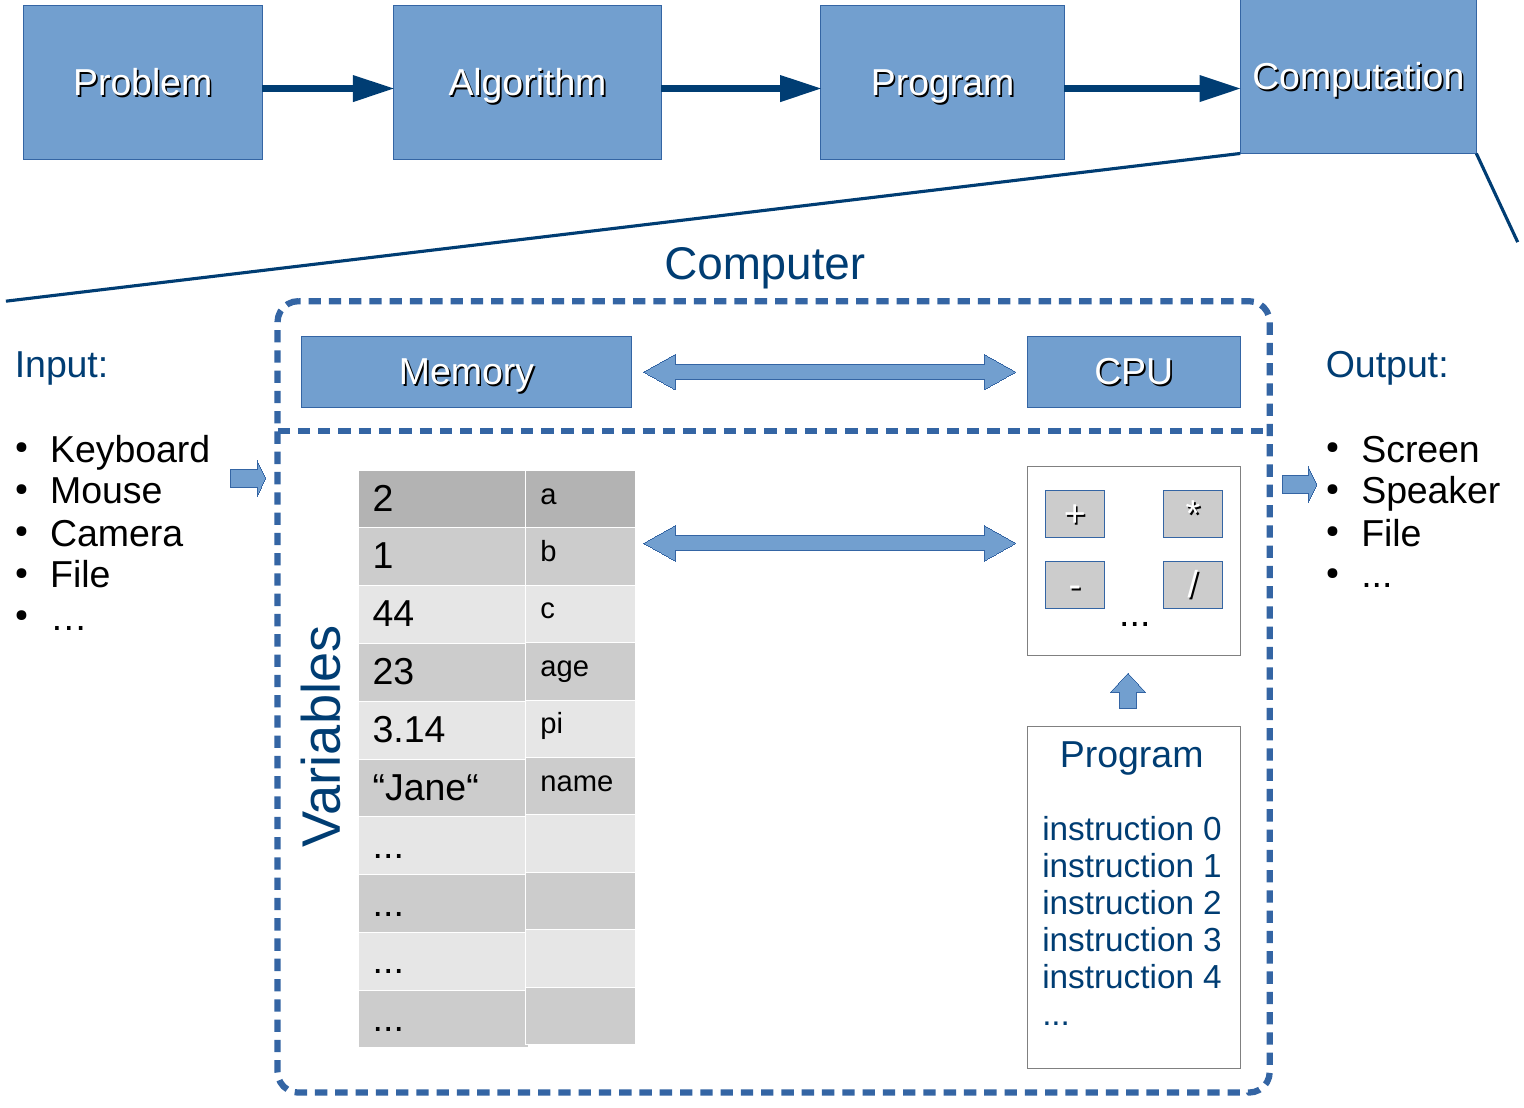

Computation
Problem
Algorithm
Program
Computer
Input:
Keyboard
Mouse
Camera
File
…
Memory
CPU
Output:
Screen
Speaker
File
...
| 2 |
| --- |
| 1 |
| 44 |
| 23 |
| 3.14 |
| “Jane“ |
| ... |
| ... |
| ... |
| ... |
| a |
| --- |
| b |
| c |
| age |
| pi |
| name |
| |
| |
| |
| |
+
*
-
/
...
Variables
Program
instruction 0
instruction 1
instruction 2
instruction 3
instruction 4
...